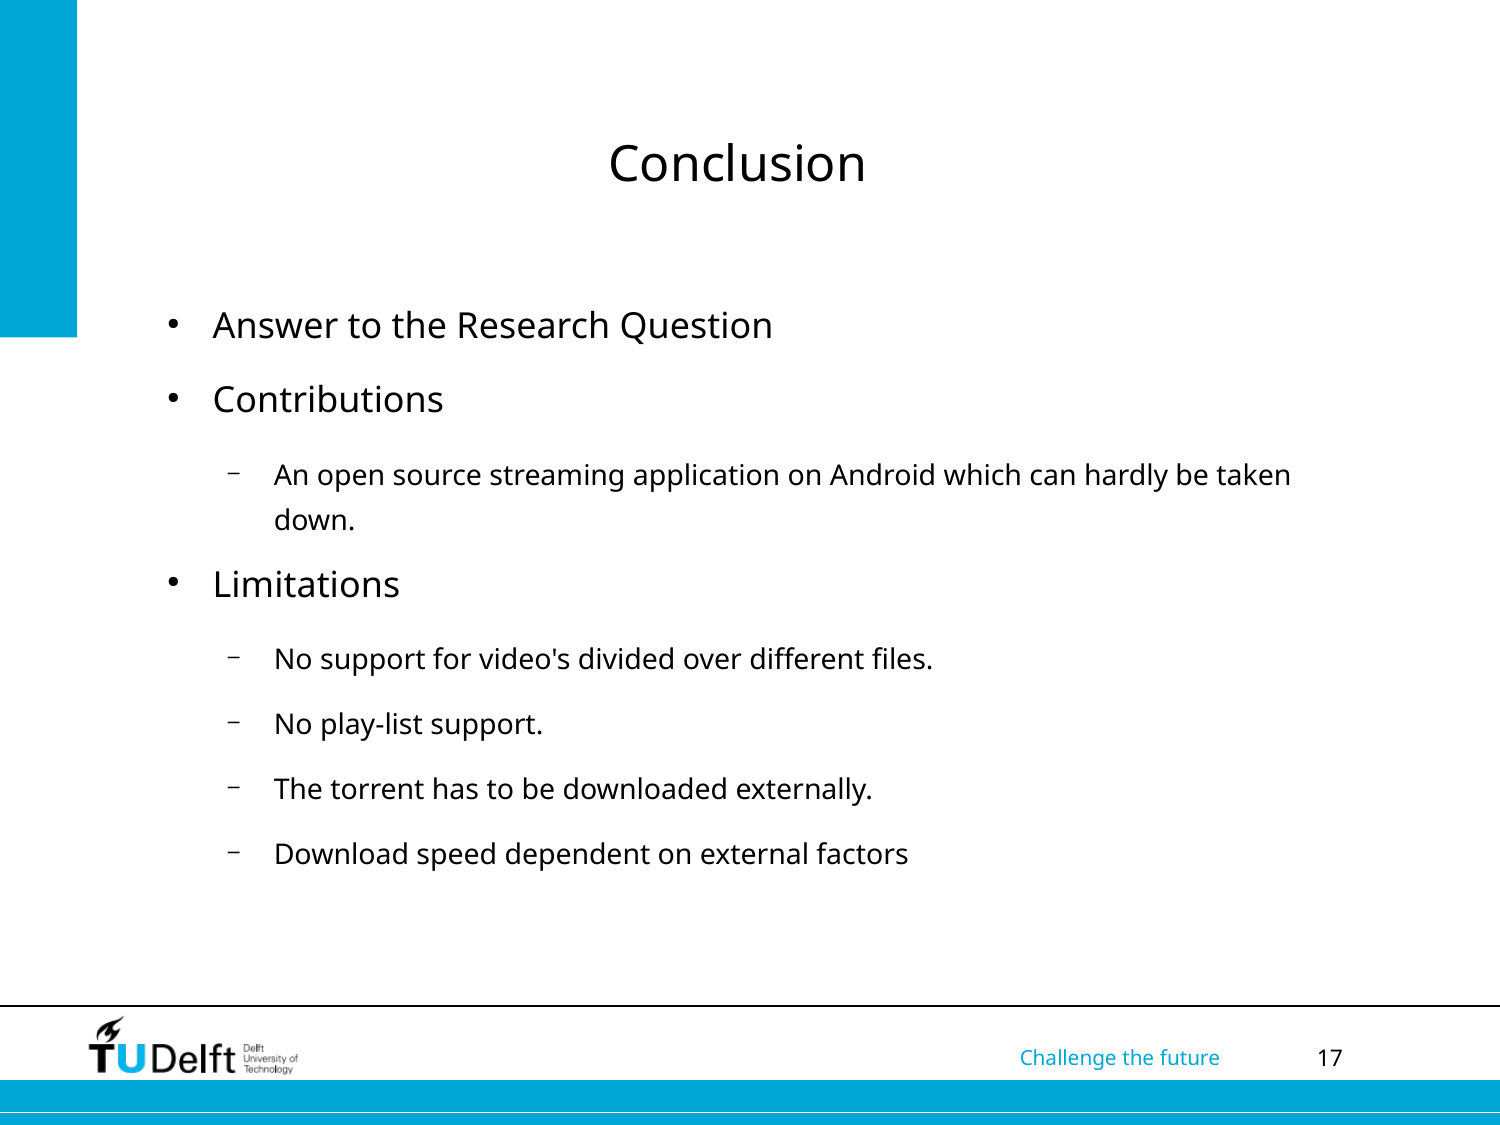

# Conclusion
Answer to the Research Question
Contributions
An open source streaming application on Android which can hardly be taken down.
Limitations
No support for video's divided over different files.
No play-list support.
The torrent has to be downloaded externally.
Download speed dependent on external factors